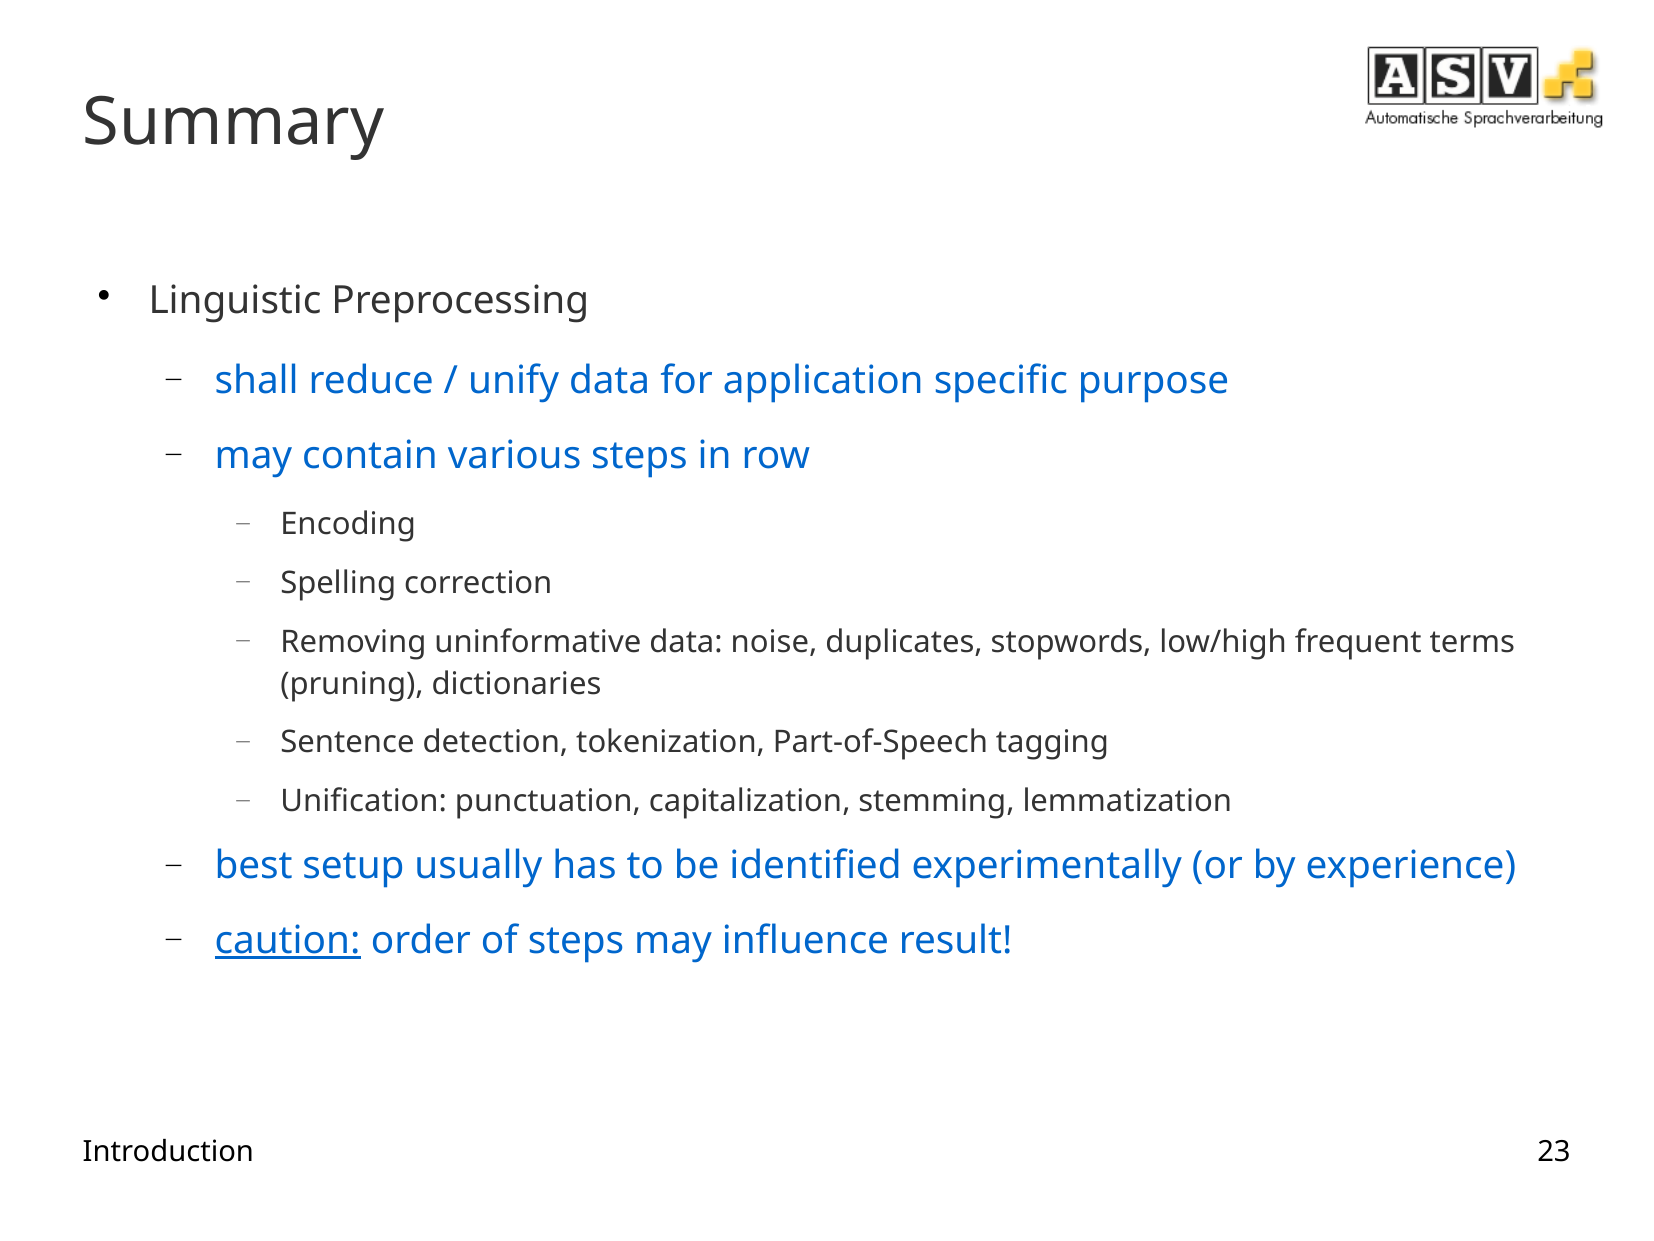

# Summary
Linguistic Preprocessing
shall reduce / unify data for application specific purpose
may contain various steps in row
Encoding
Spelling correction
Removing uninformative data: noise, duplicates, stopwords, low/high frequent terms (pruning), dictionaries
Sentence detection, tokenization, Part-of-Speech tagging
Unification: punctuation, capitalization, stemming, lemmatization
best setup usually has to be identified experimentally (or by experience)
caution: order of steps may influence result!
Introduction
23